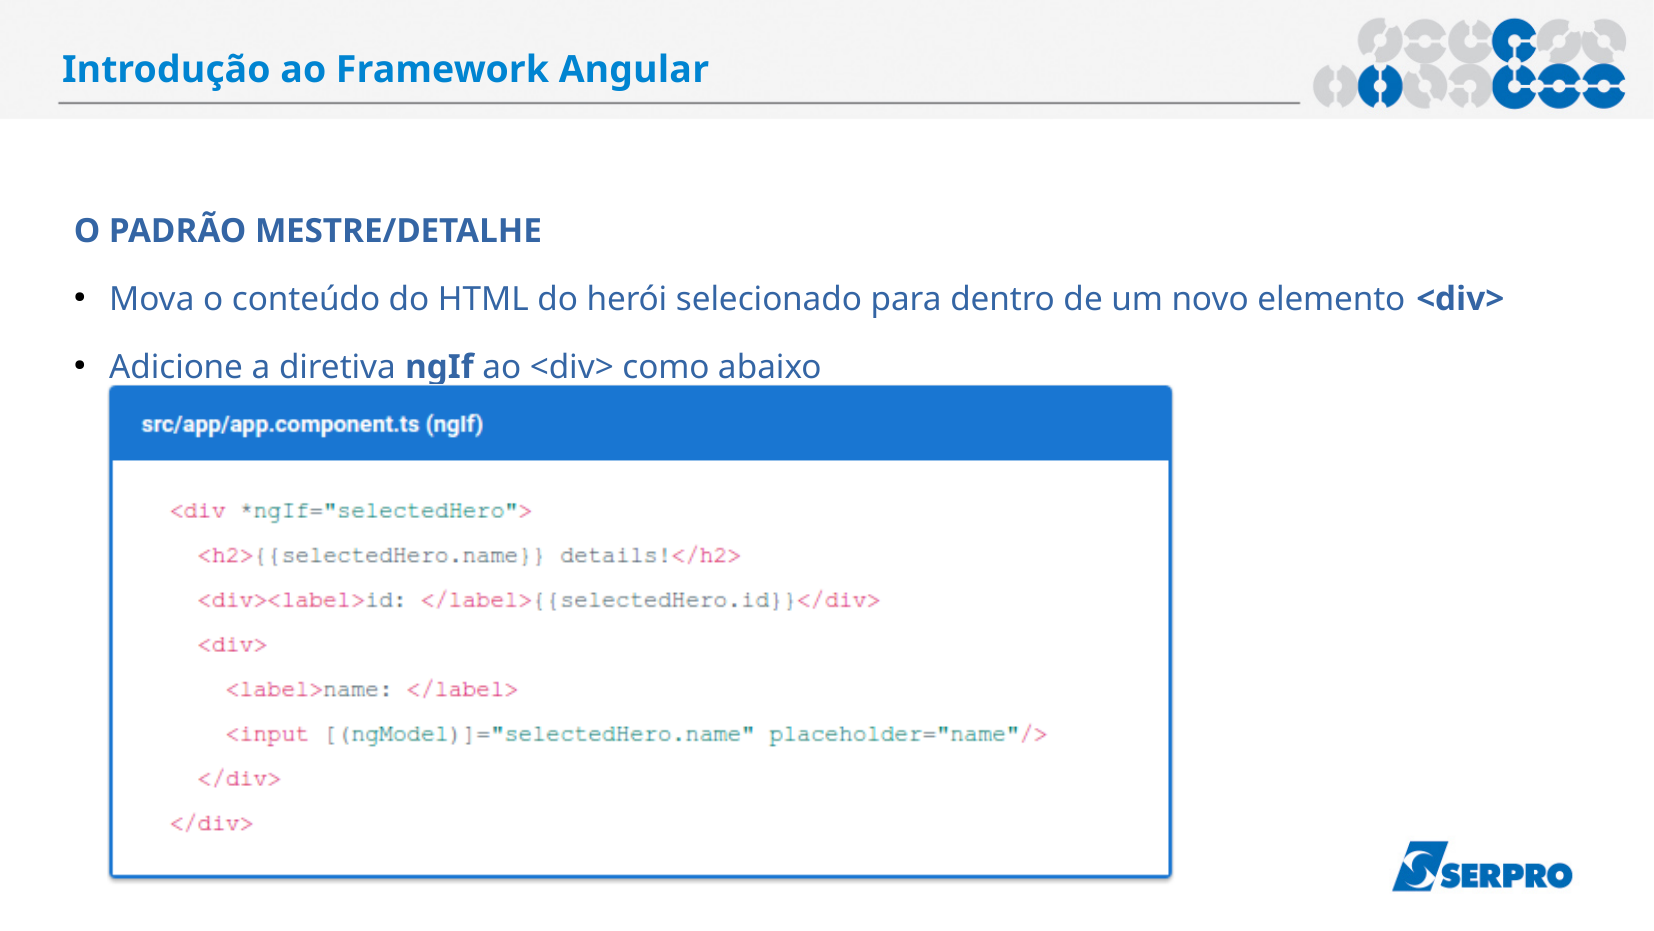

Introdução ao Framework Angular
O PADRÃO MESTRE/DETALHE
Mova o conteúdo do HTML do herói selecionado para dentro de um novo elemento <div>
Adicione a diretiva ngIf ao <div> como abaixo